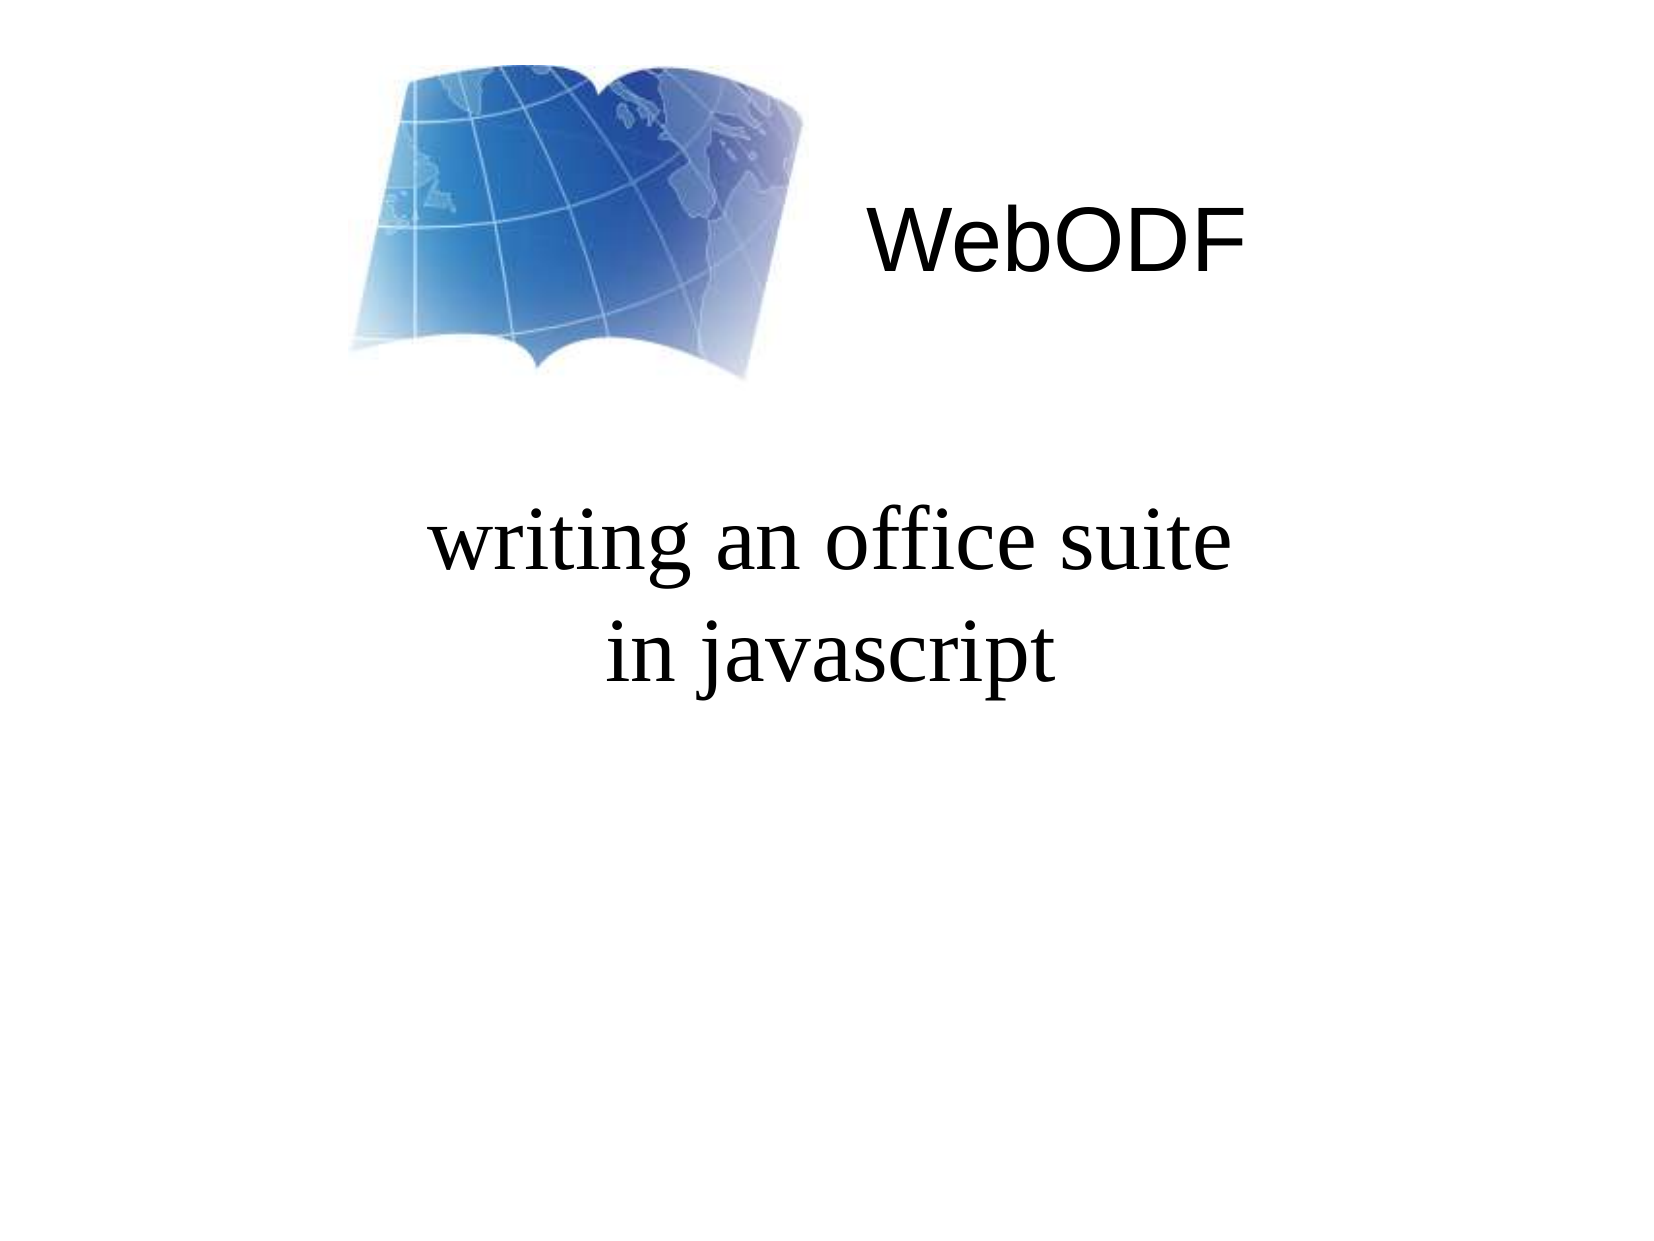

WebODF
# writing an office suite
in javascript